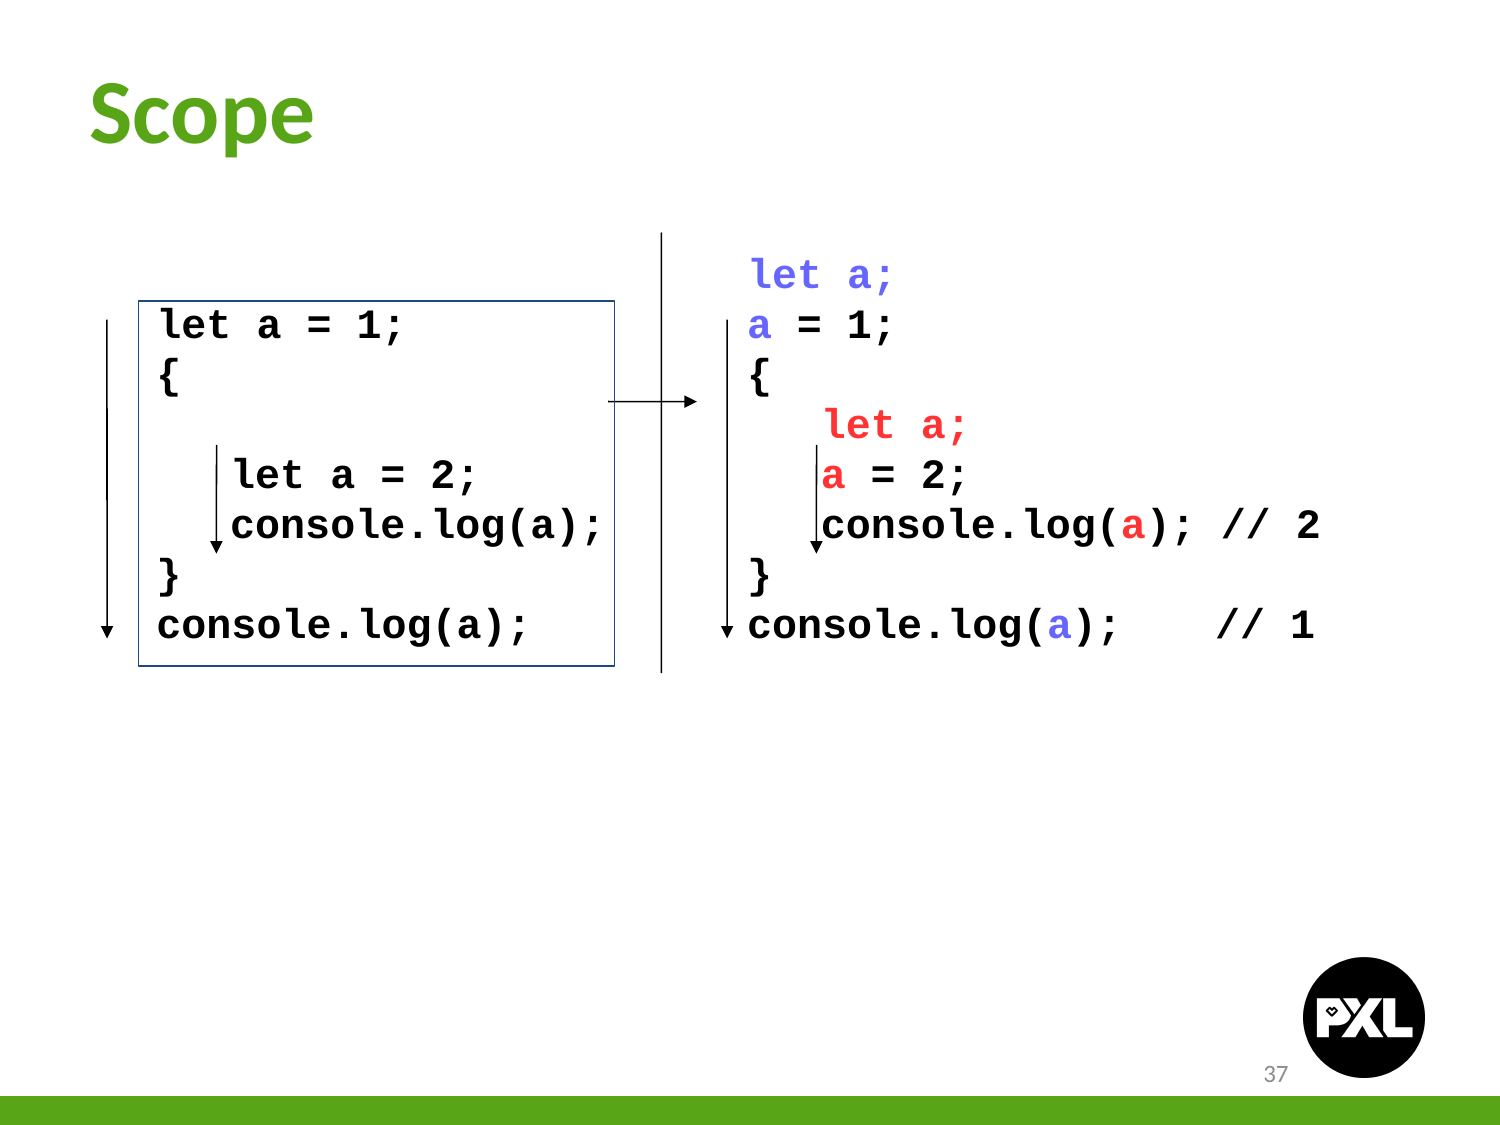

Scope
								let a;
let a = 1;					a = 1;
{								{
									let a;
	let a = 2;					a = 2;
	console.log(a);			console.log(a); // 2
}								}
console.log(a);			console.log(a);	 // 1